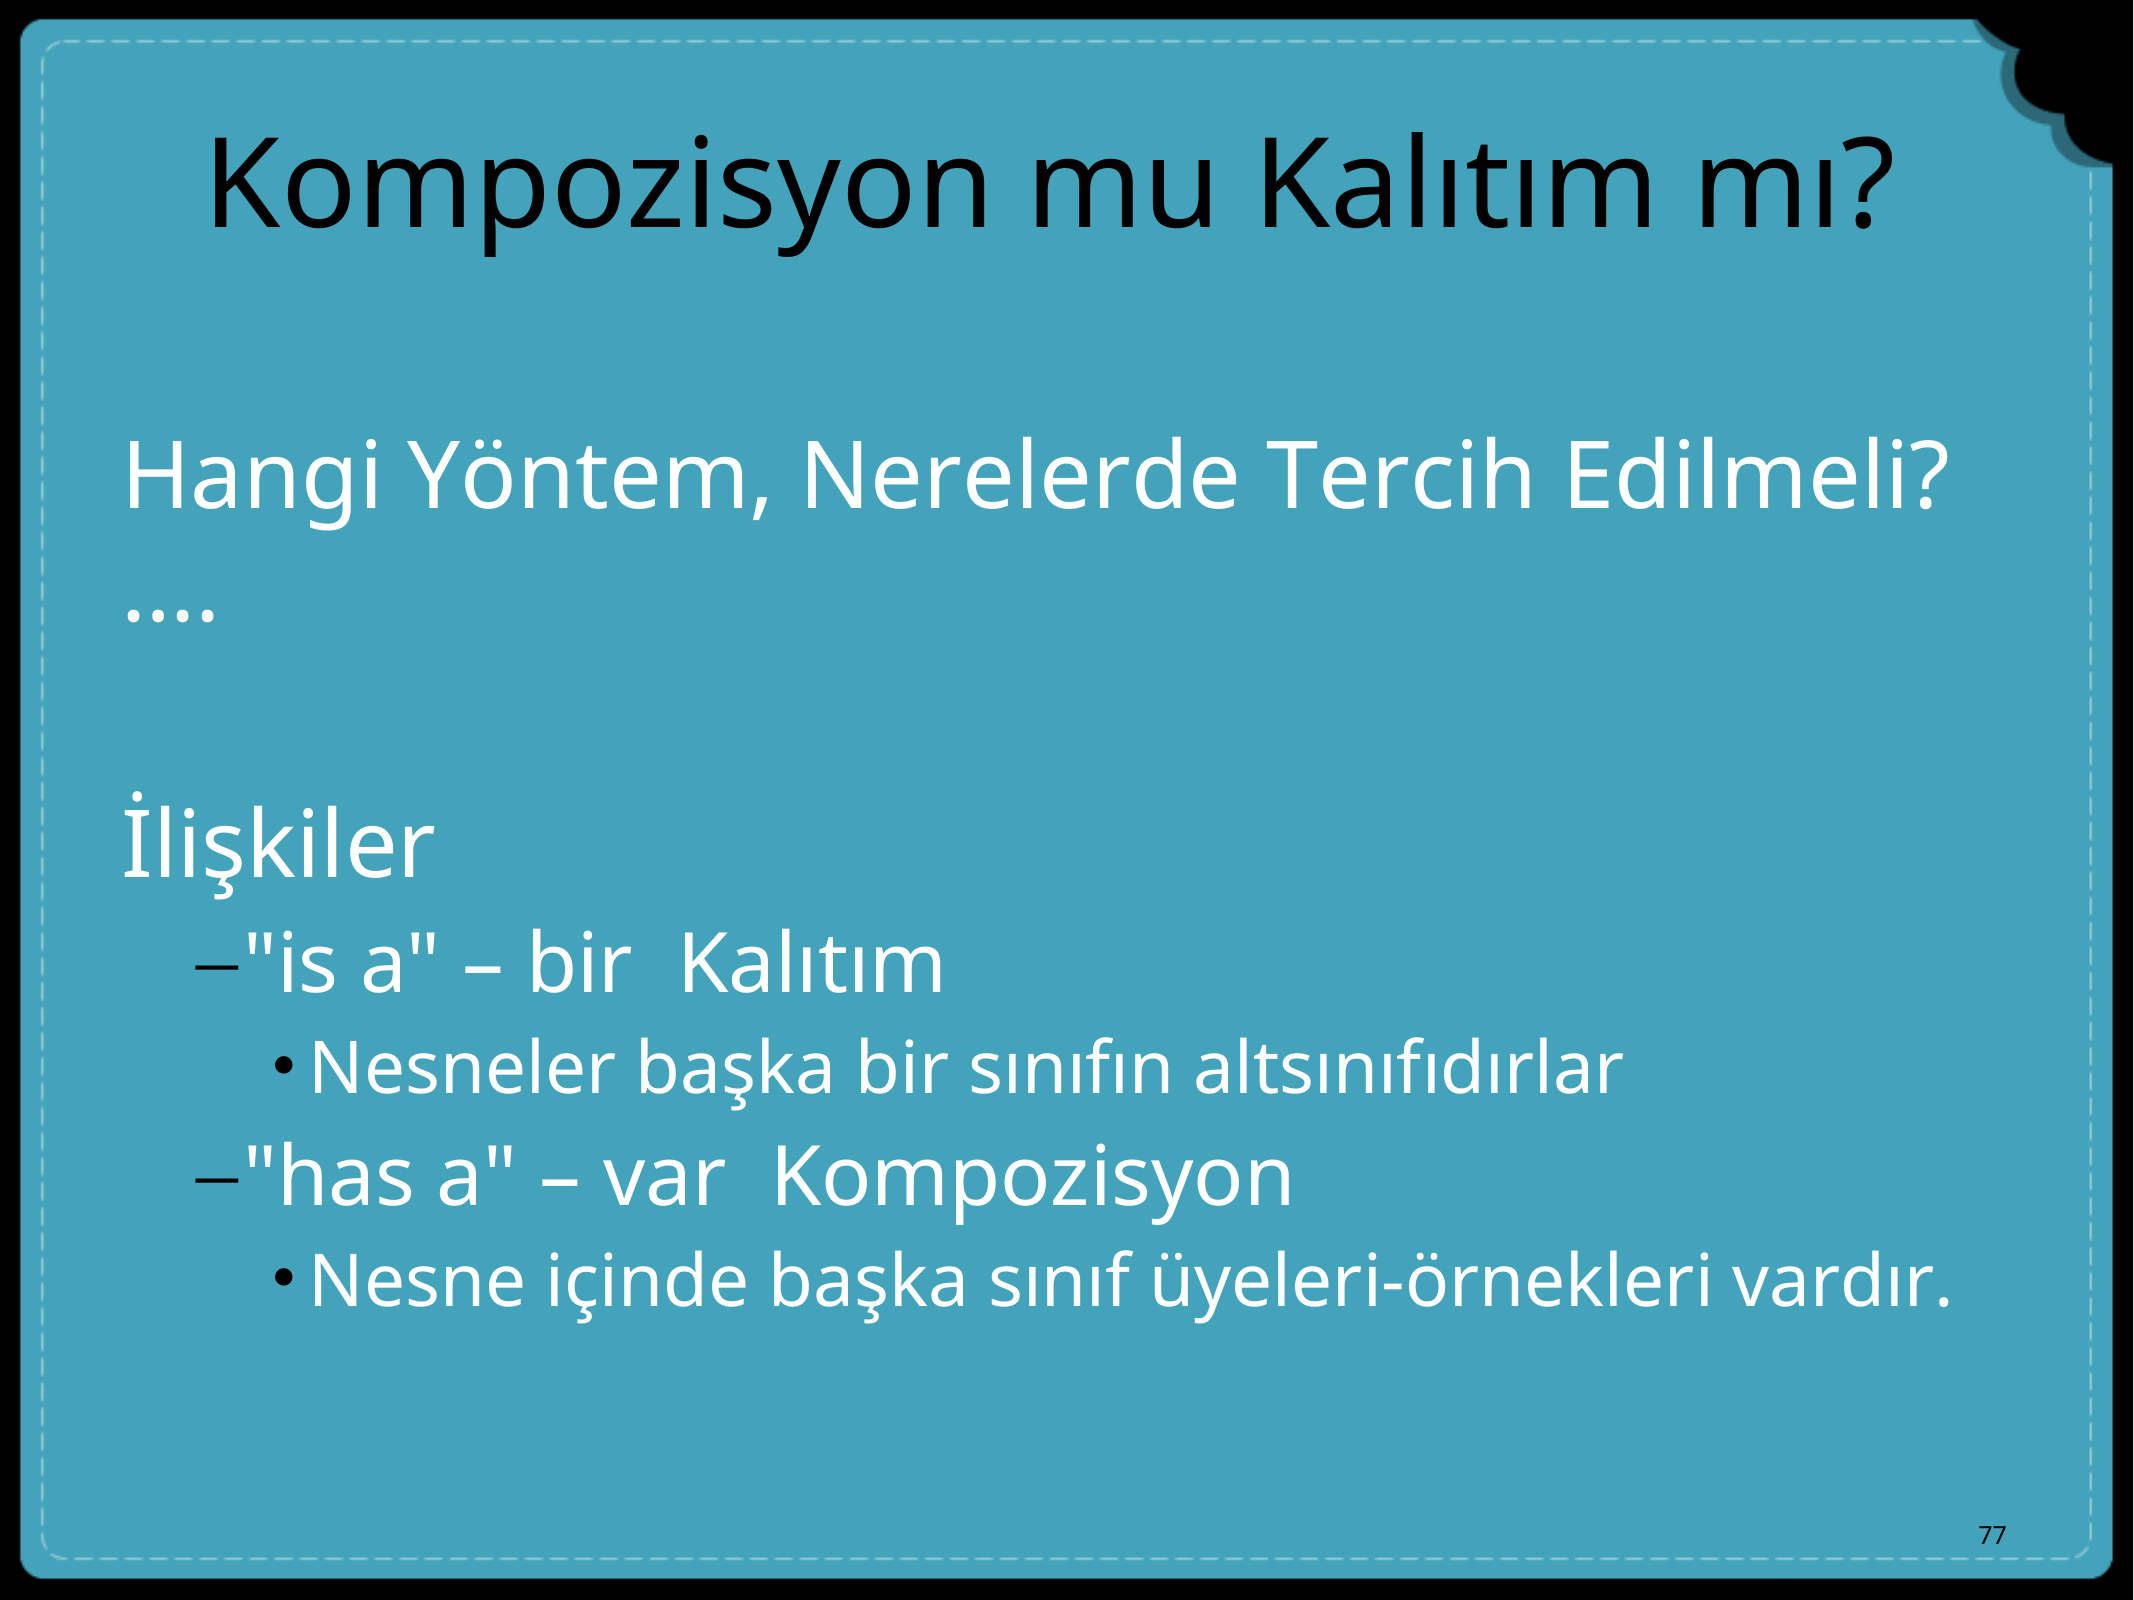

# Kompozisyon mu Kalıtım mı?
Hangi Yöntem, Nerelerde Tercih Edilmeli?….
İlişkiler
"is a" – bir Kalıtım
Nesneler başka bir sınıfın altsınıfıdırlar
"has a" – var Kompozisyon
Nesne içinde başka sınıf üyeleri-örnekleri vardır.
77